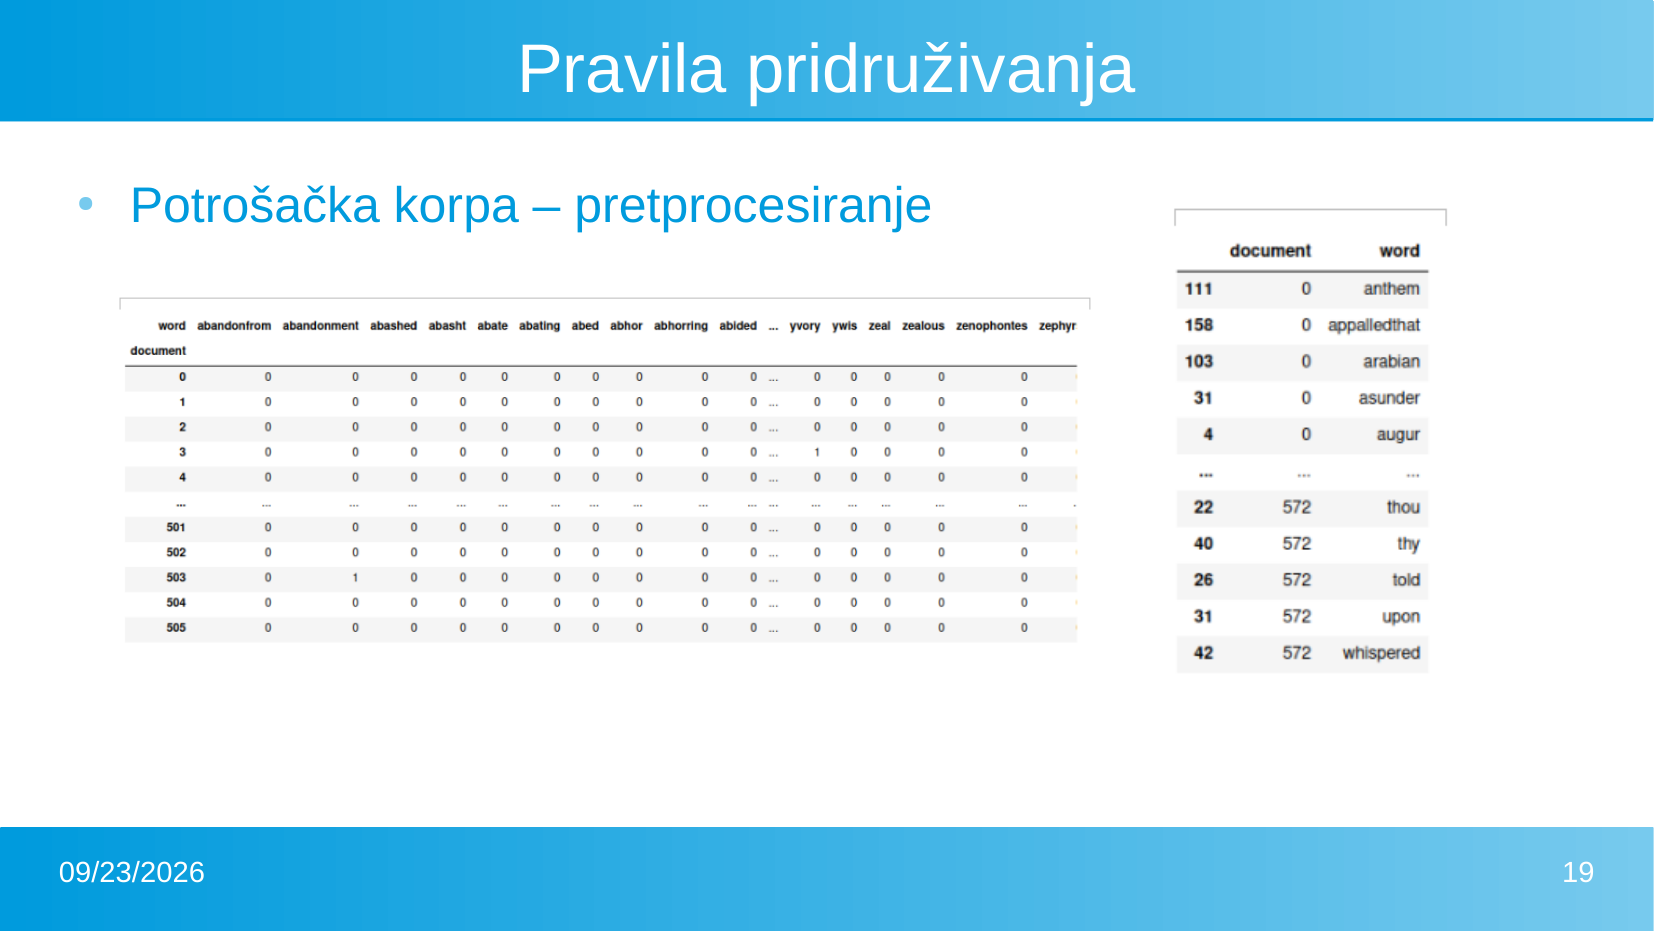

# Pravila pridruživanja
Potrošačka korpa – pretprocesiranje
19